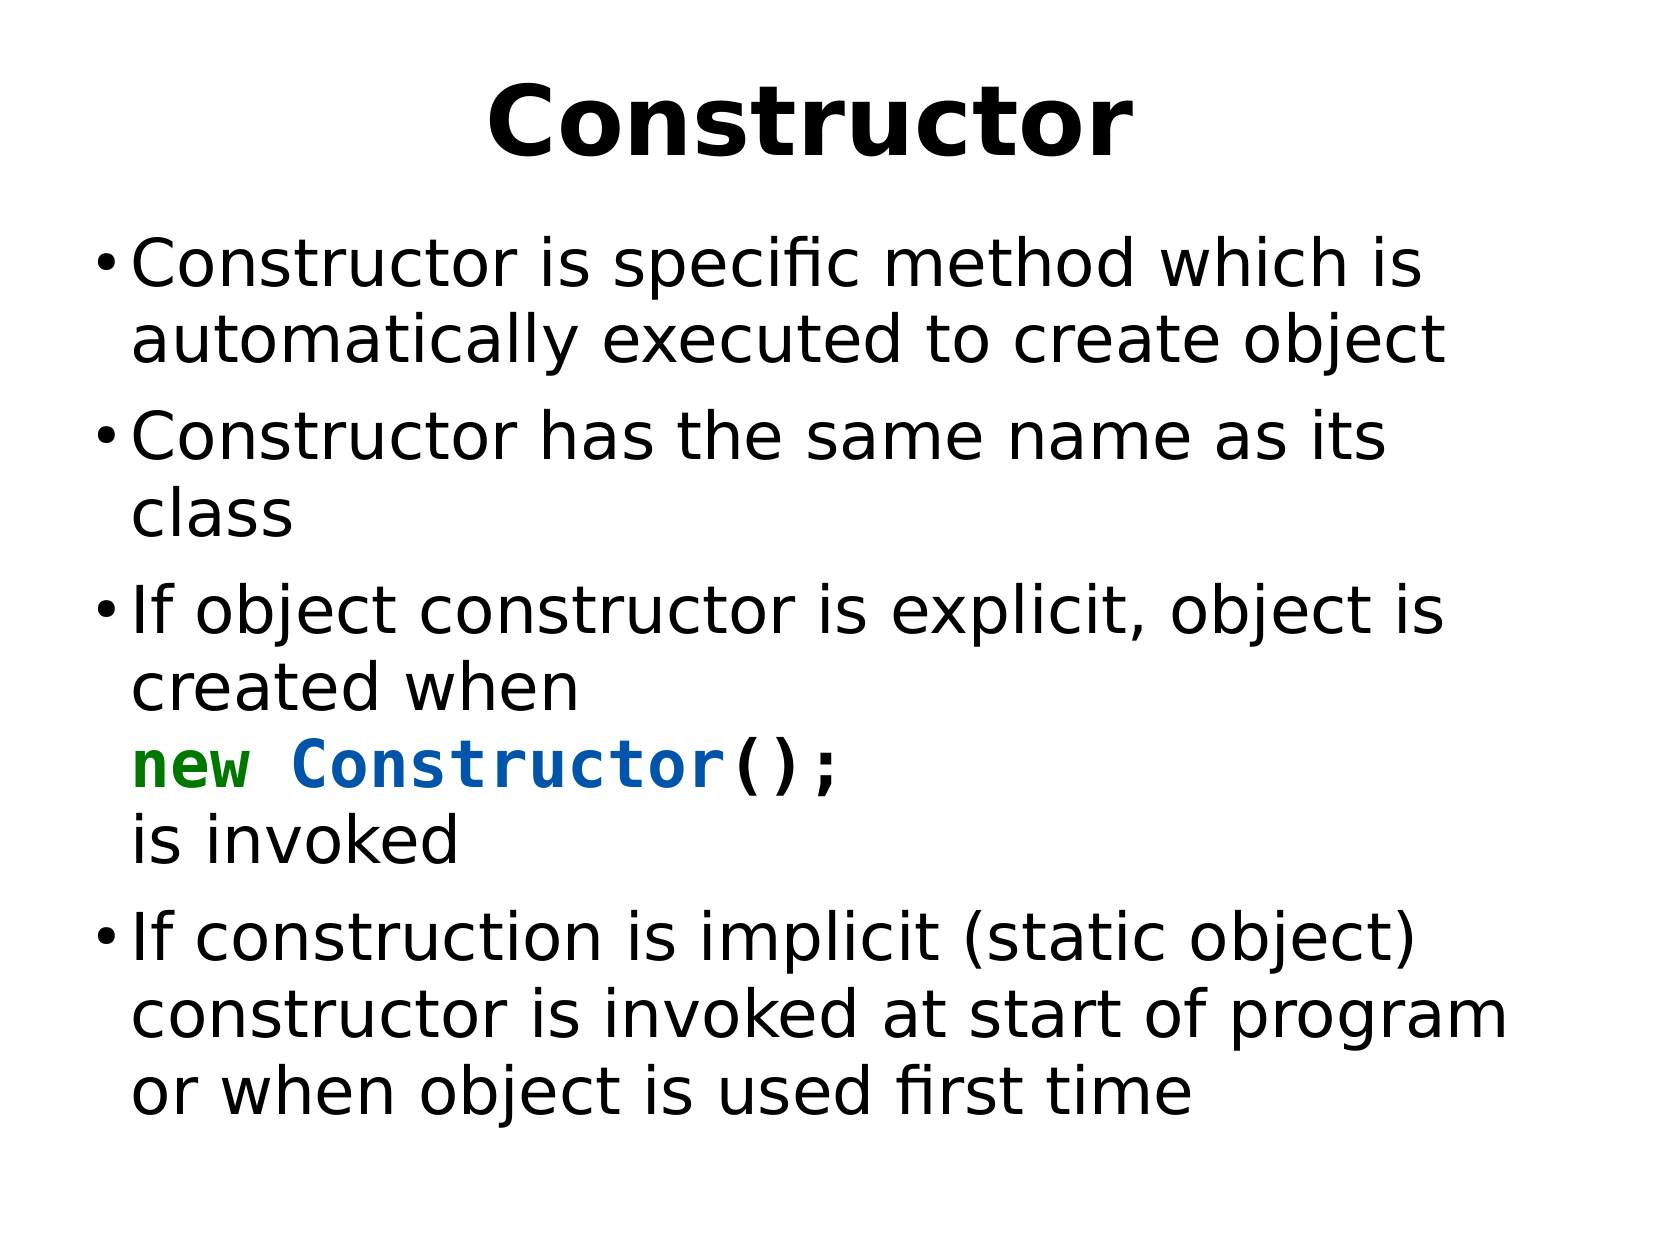

# Constructor
Constructor is specific method which is automatically executed to create object
Constructor has the same name as its class
If object constructor is explicit, object is created when
new Constructor();
is invoked
If construction is implicit (static object) constructor is invoked at start of program or when object is used first time